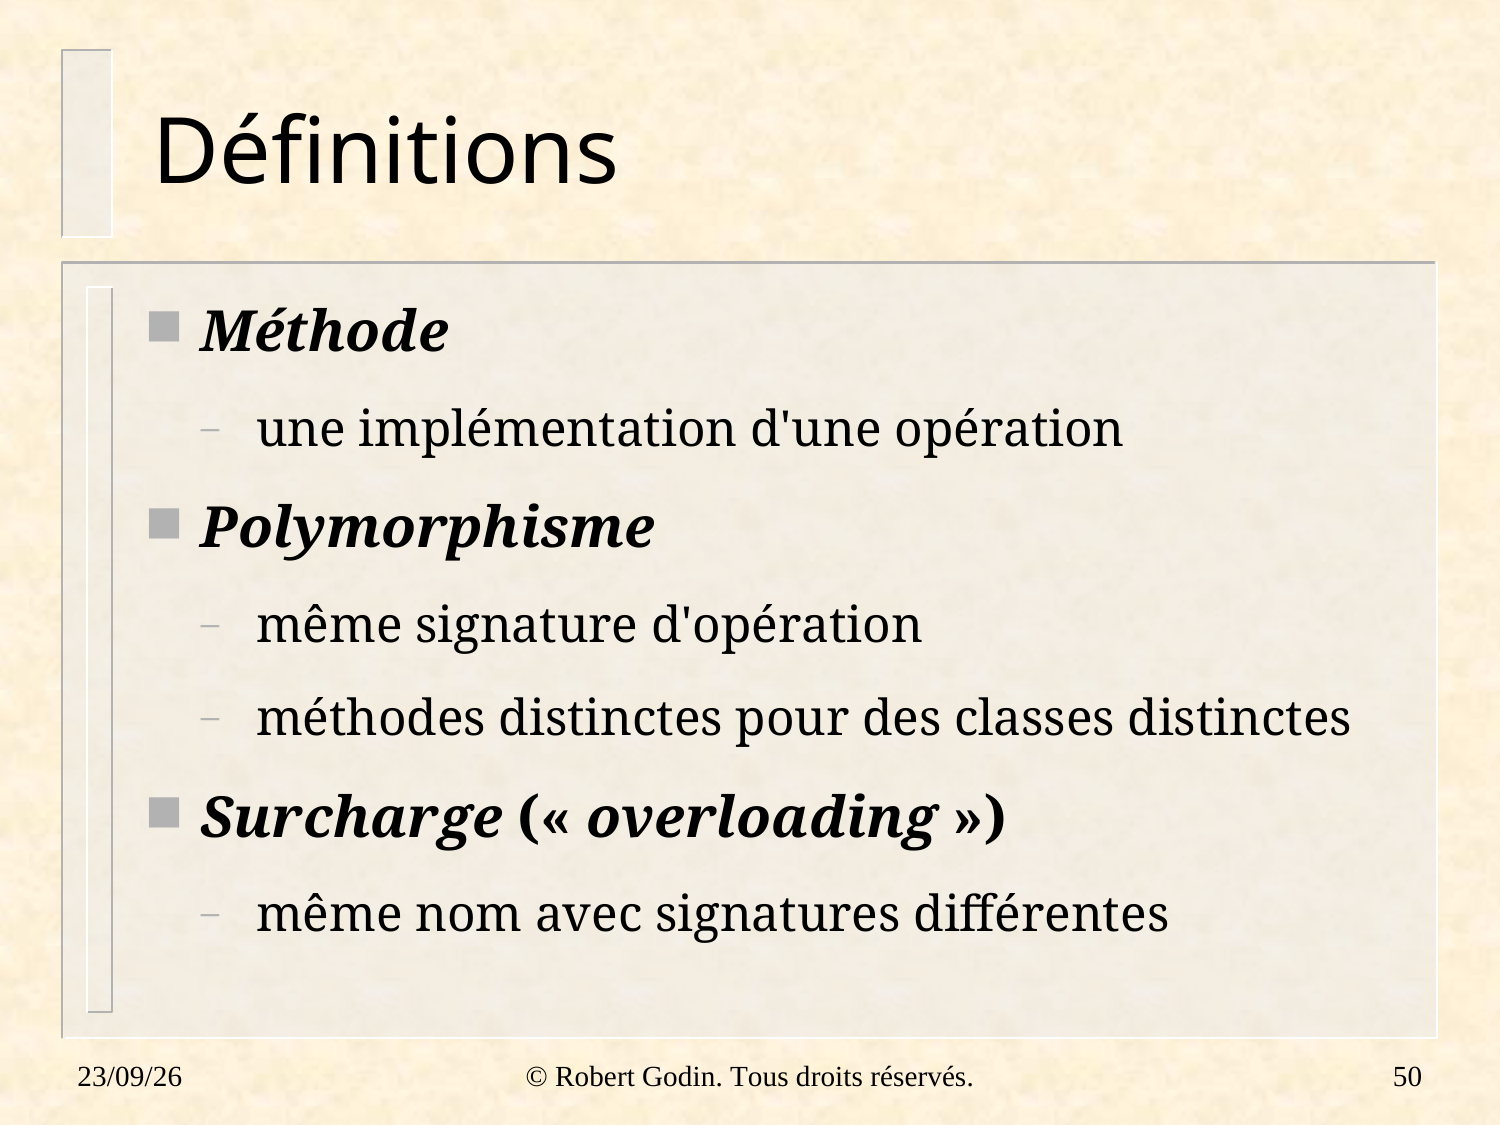

# Définitions
Méthode
une implémentation d'une opération
Polymorphisme
même signature d'opération
méthodes distinctes pour des classes distinctes
Surcharge (« overloading »)
même nom avec signatures différentes
© Robert Godin. Tous droits réservés.